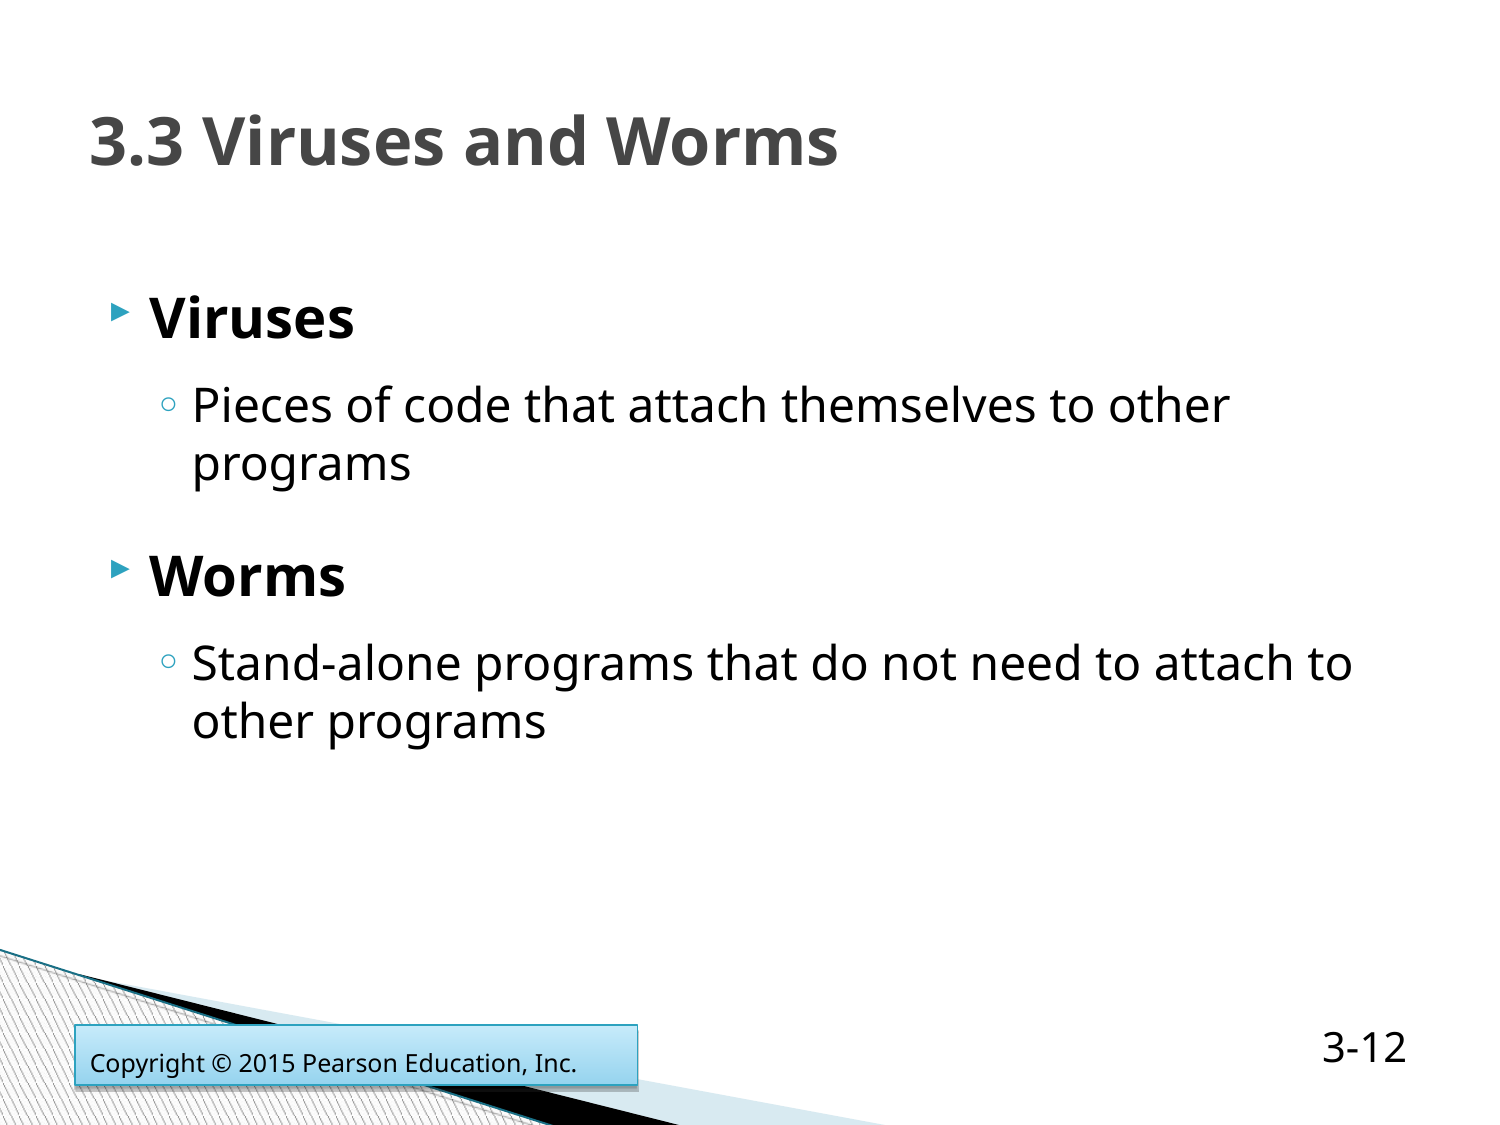

3.3 Viruses and Worms
# Viruses
Pieces of code that attach themselves to other programs
Worms
Stand-alone programs that do not need to attach to other programs
Copyright © 2015 Pearson Education, Inc.